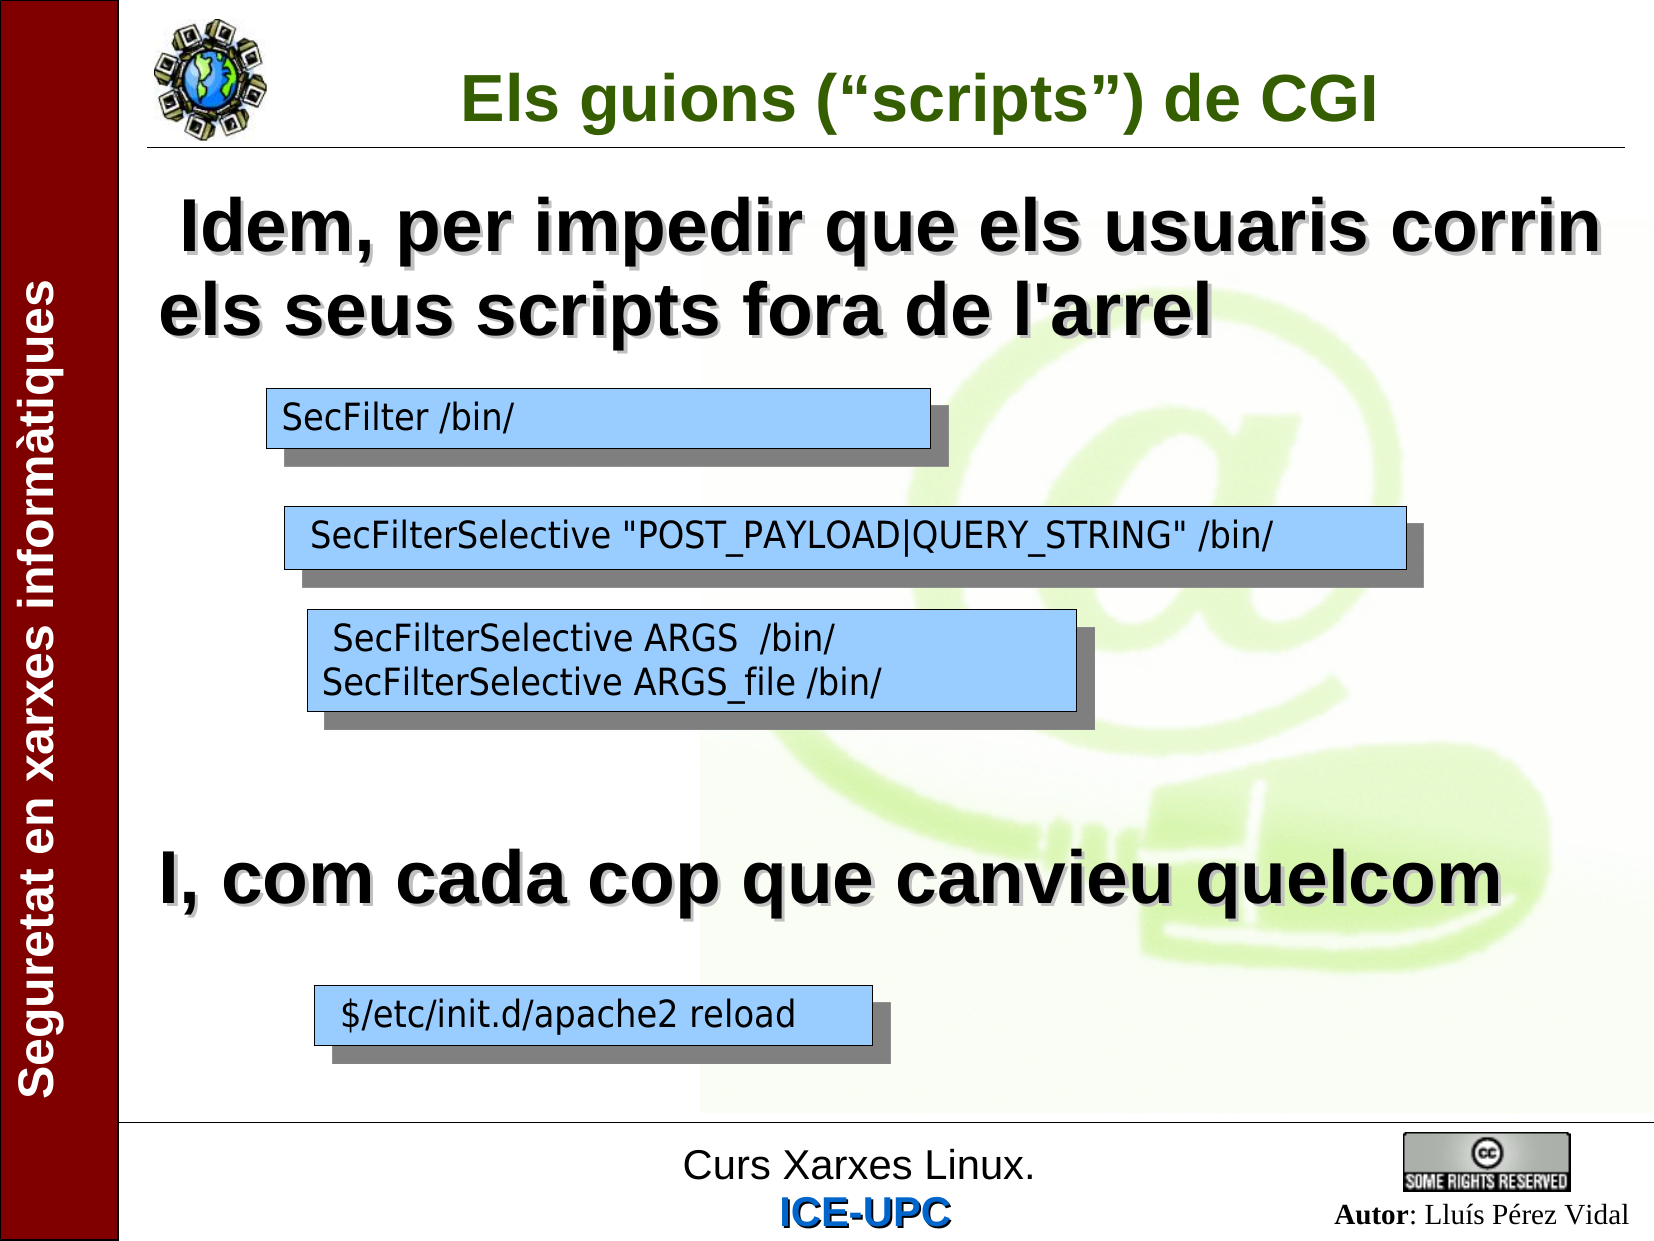

# Els guions (“scripts”) de CGI
 Idem, per impedir que els usuaris corrin els seus scripts fora de l'arrel
I, com cada cop que canvieu quelcom
SecFilter /bin/
 SecFilterSelective "POST_PAYLOAD|QUERY_STRING" /bin/
 SecFilterSelective ARGS /bin/ SecFilterSelective ARGS_file /bin/
 $/etc/init.d/apache2 reload